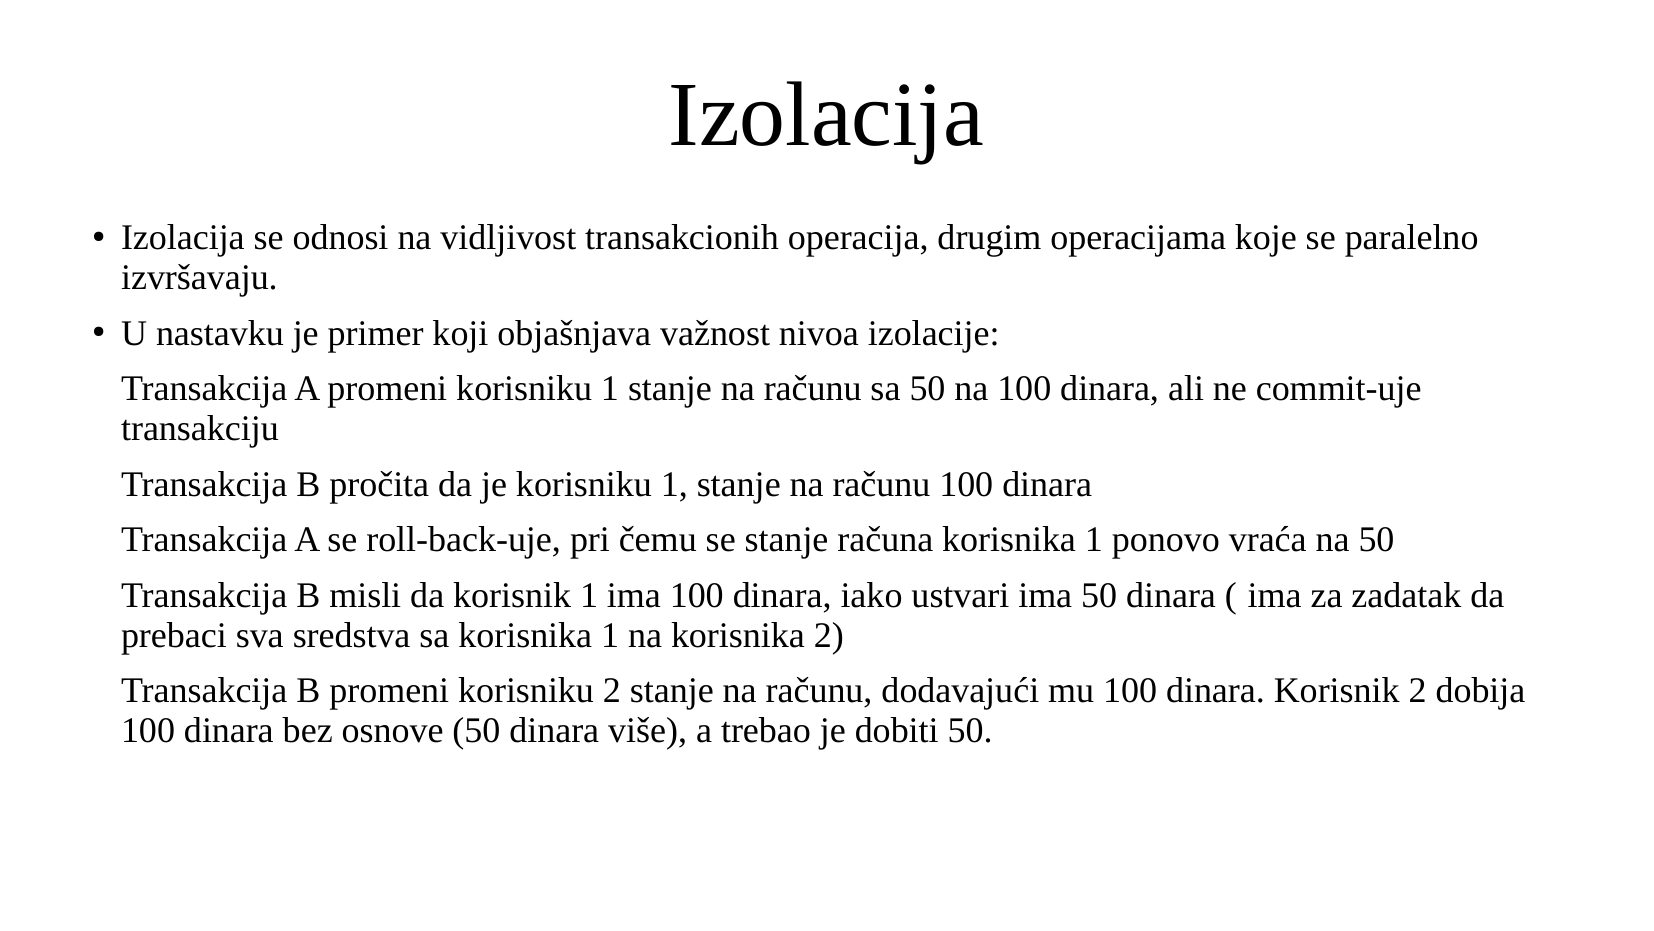

# Izolacija
Izolacija se odnosi na vidljivost transakcionih operacija, drugim operacijama koje se paralelno izvršavaju.
U nastavku je primer koji objašnjava važnost nivoa izolacije:
Transakcija A promeni korisniku 1 stanje na računu sa 50 na 100 dinara, ali ne commit-uje transakciju
Transakcija B pročita da je korisniku 1, stanje na računu 100 dinara
Transakcija A se roll-back-uje, pri čemu se stanje računa korisnika 1 ponovo vraća na 50
Transakcija B misli da korisnik 1 ima 100 dinara, iako ustvari ima 50 dinara ( ima za zadatak da prebaci sva sredstva sa korisnika 1 na korisnika 2)
Transakcija B promeni korisniku 2 stanje na računu, dodavajući mu 100 dinara. Korisnik 2 dobija 100 dinara bez osnove (50 dinara više), a trebao je dobiti 50.